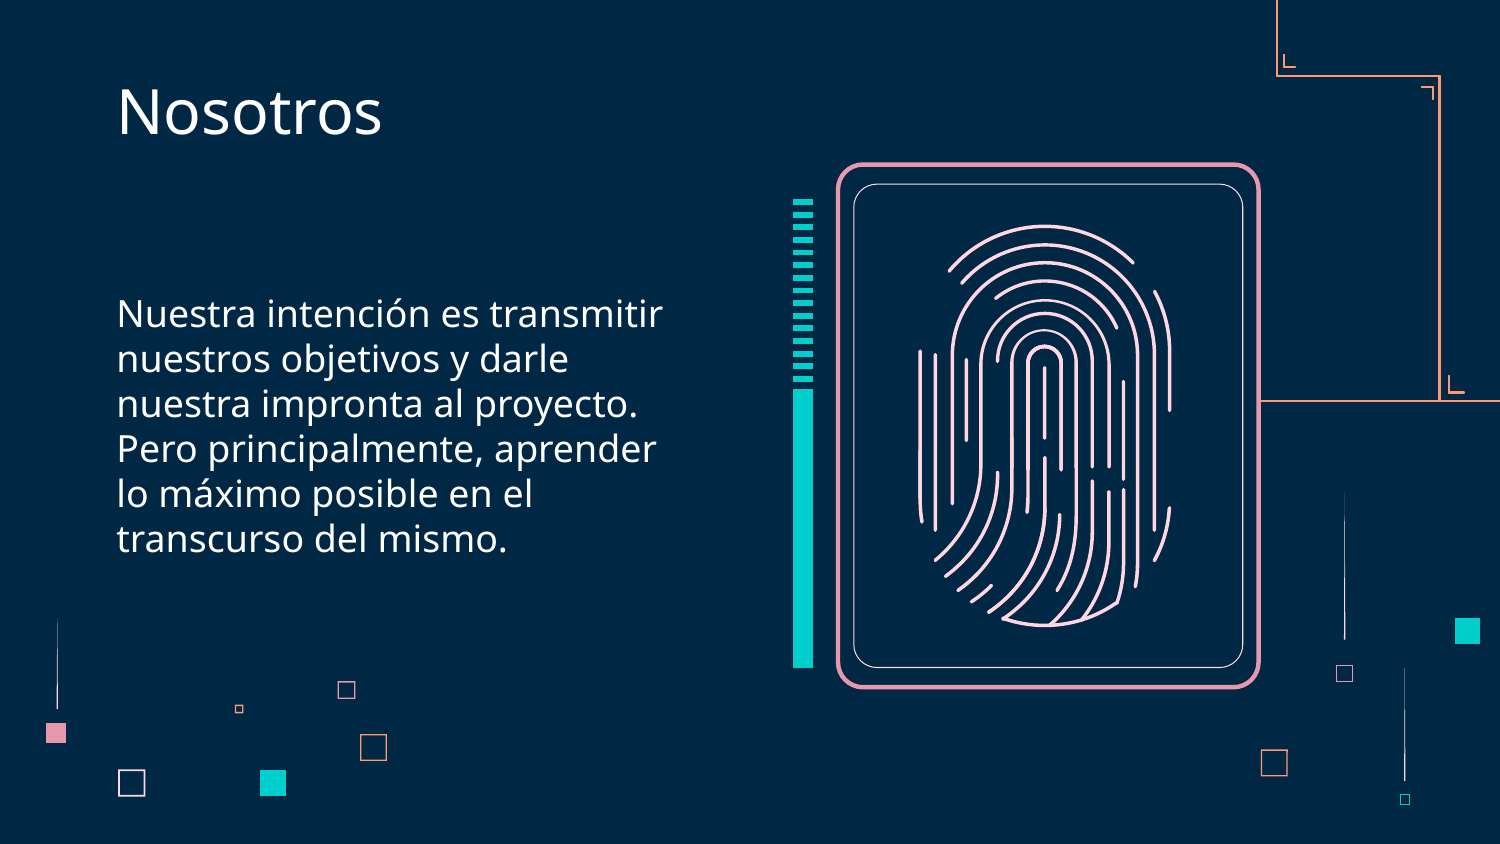

Nosotros
# Nuestra intención es transmitir nuestros objetivos y darle nuestra impronta al proyecto. Pero principalmente, aprender lo máximo posible en el transcurso del mismo.